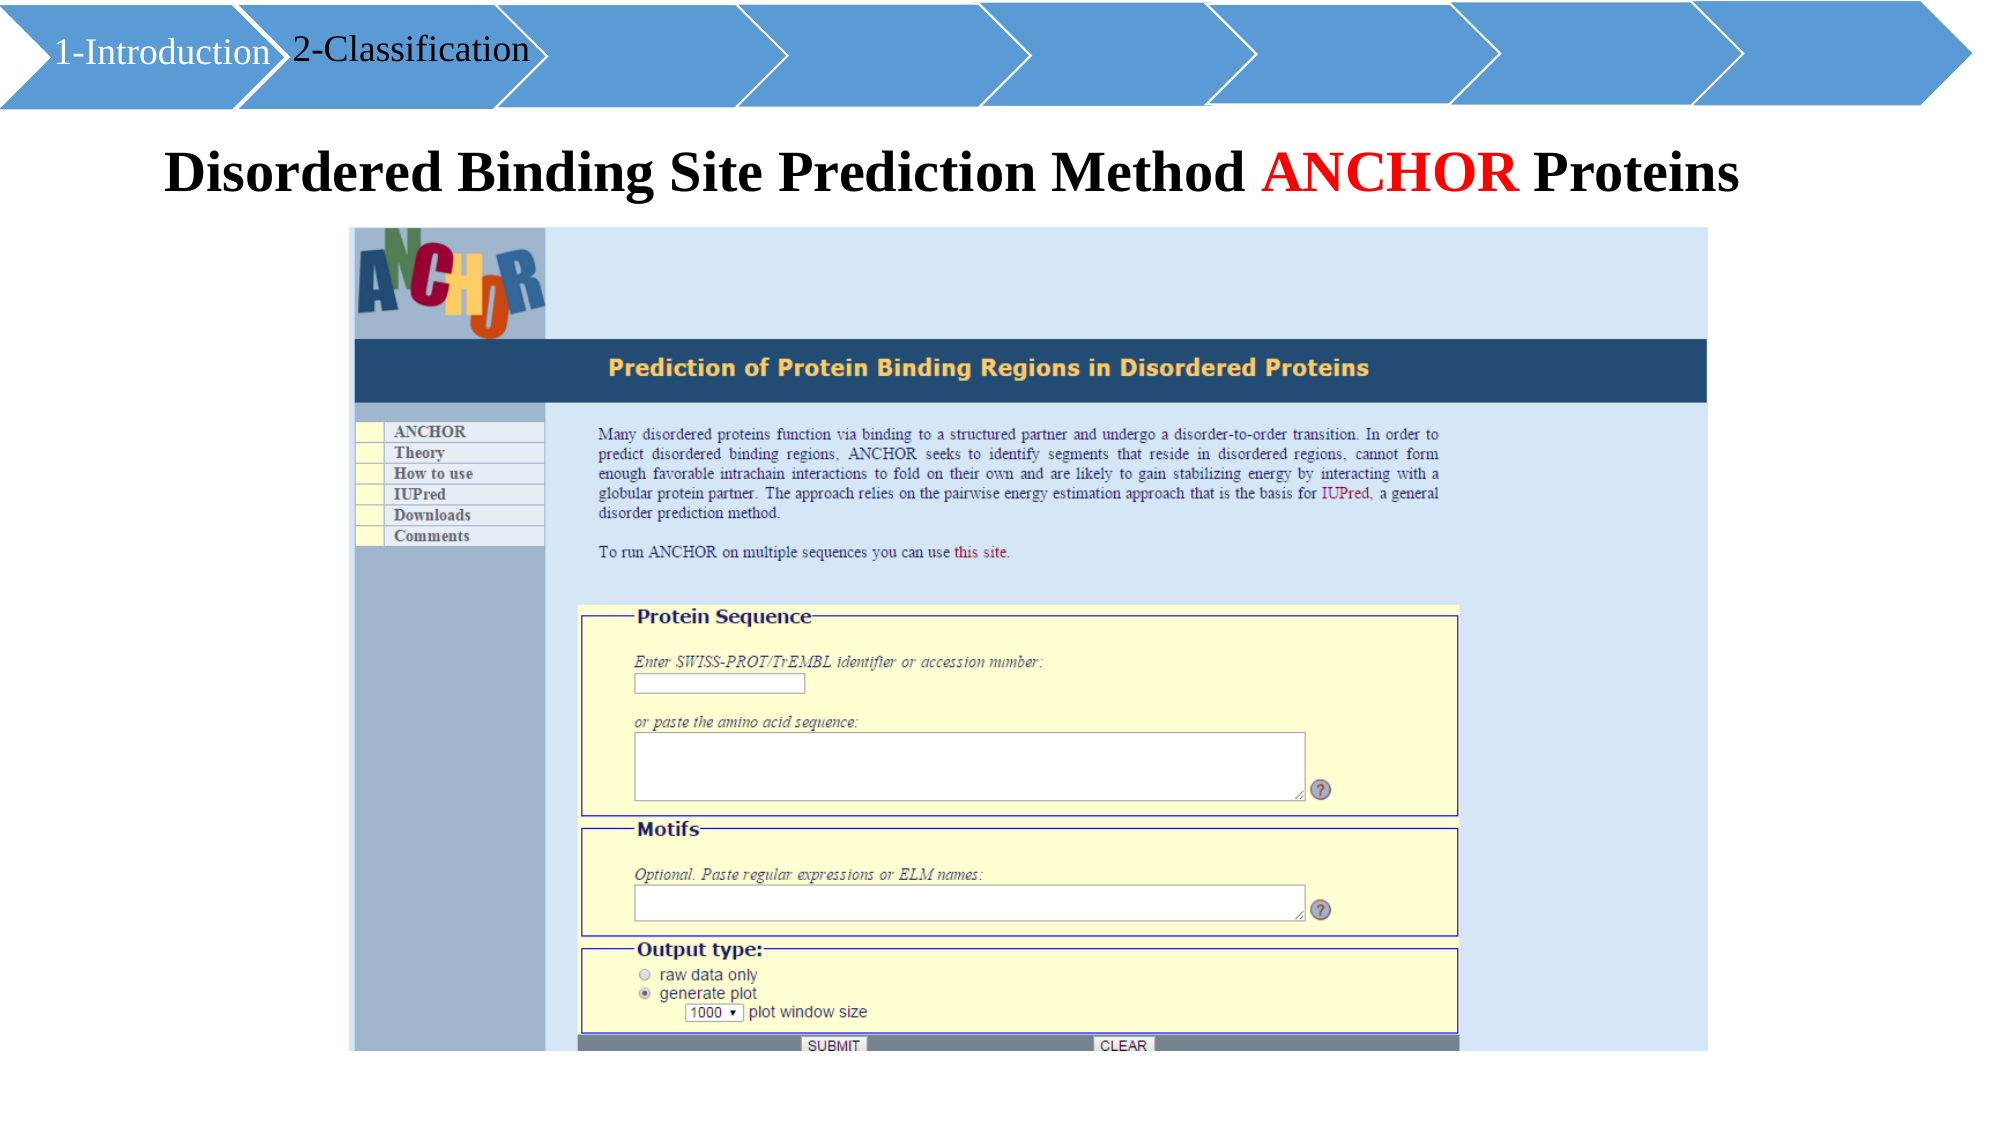

2-Classification
1-Introduction
 Disordered Binding Site Prediction Method ANCHOR Proteins